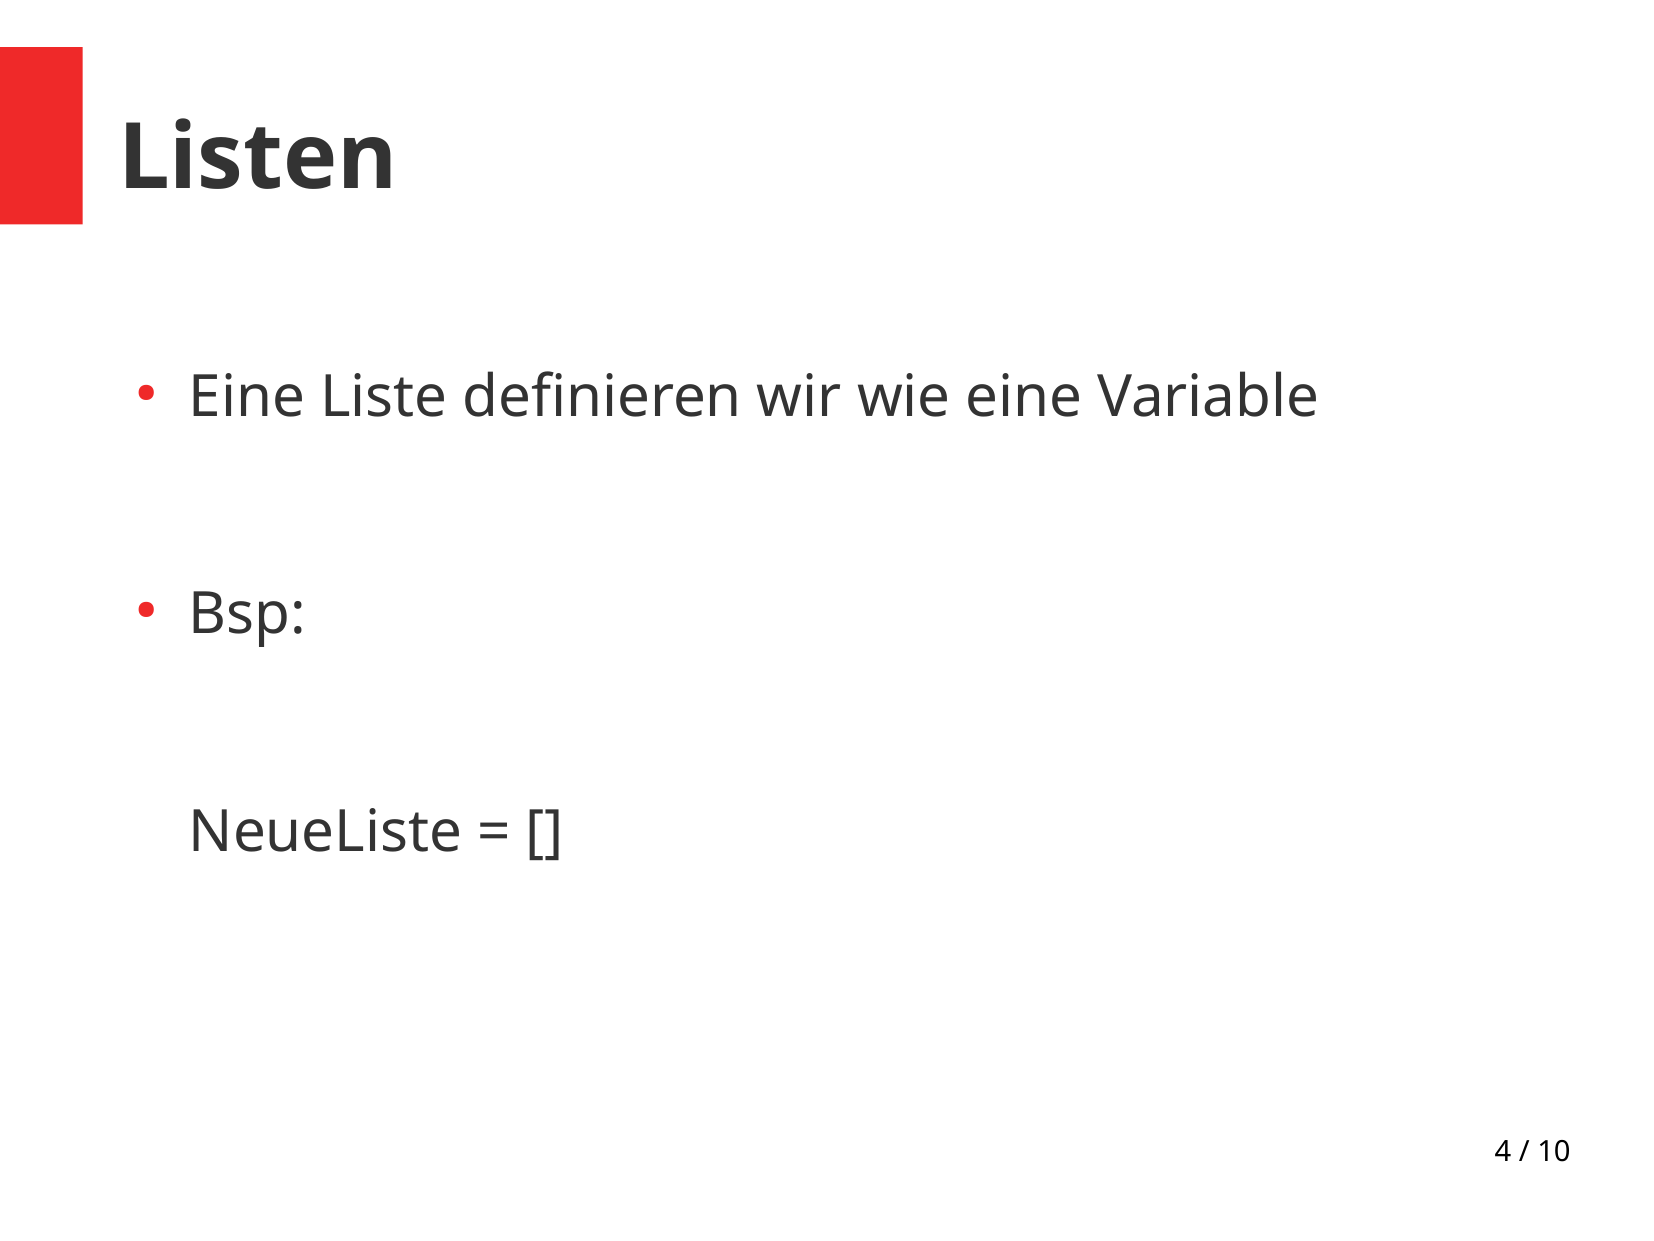

# Listen
Eine Liste definieren wir wie eine Variable
Bsp:
NeueListe = []
4